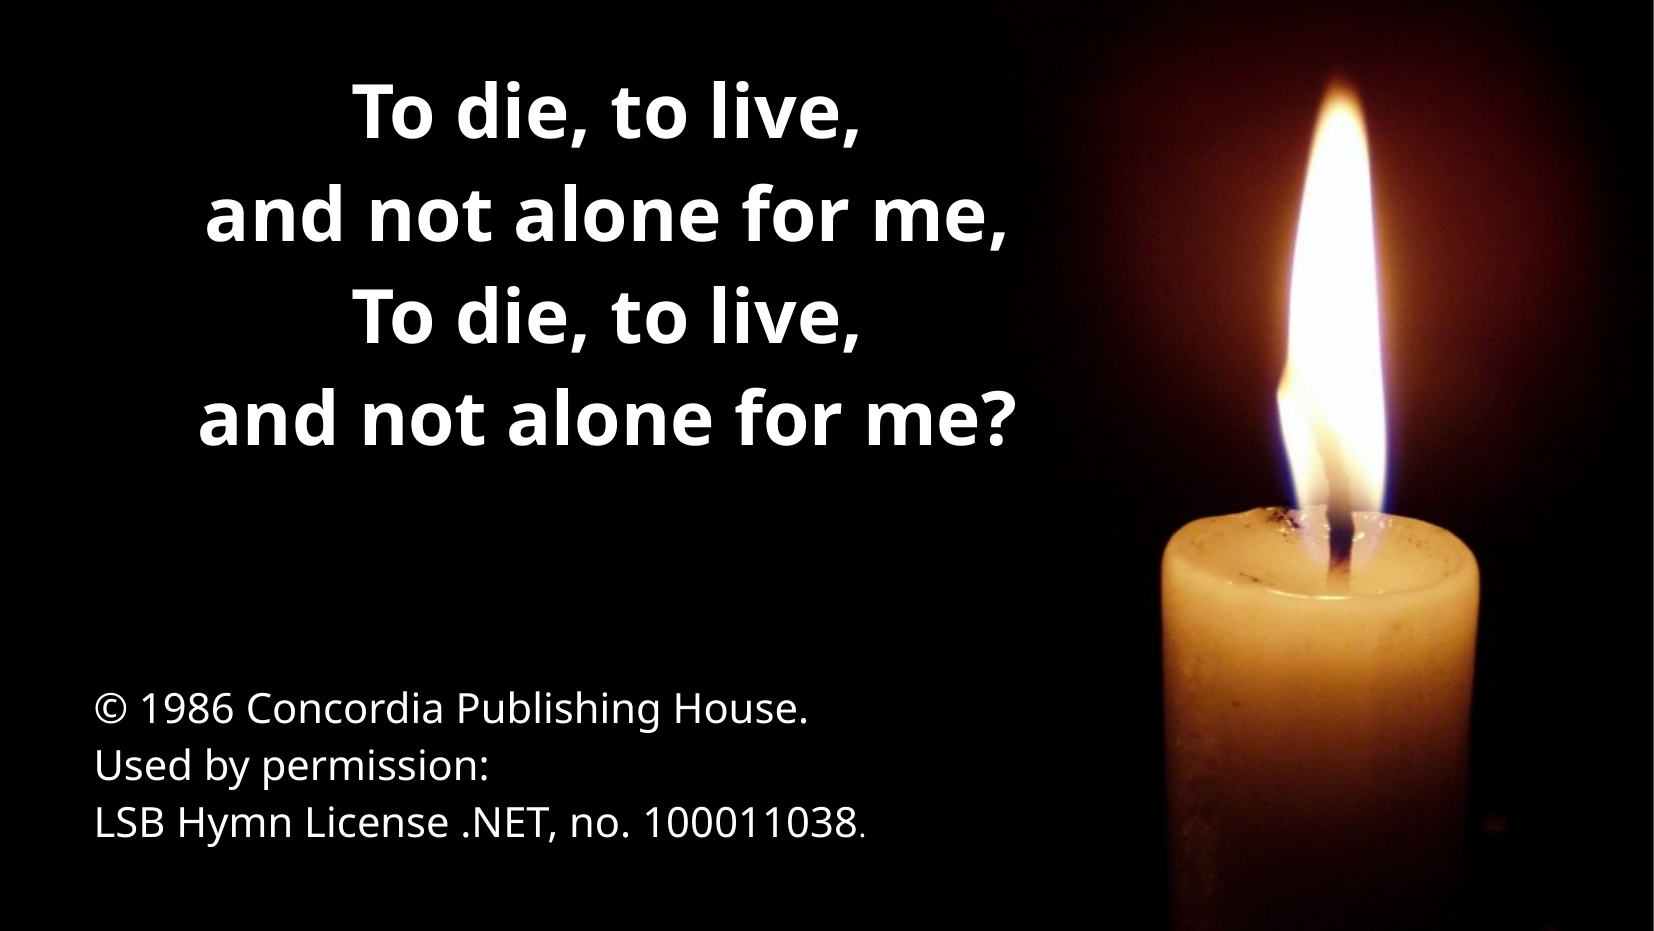

To die, to live,
and not alone for me,
To die, to live,
and not alone for me?
© 1986 Concordia Publishing House.
Used by permission:
LSB Hymn License .NET, no. 100011038.